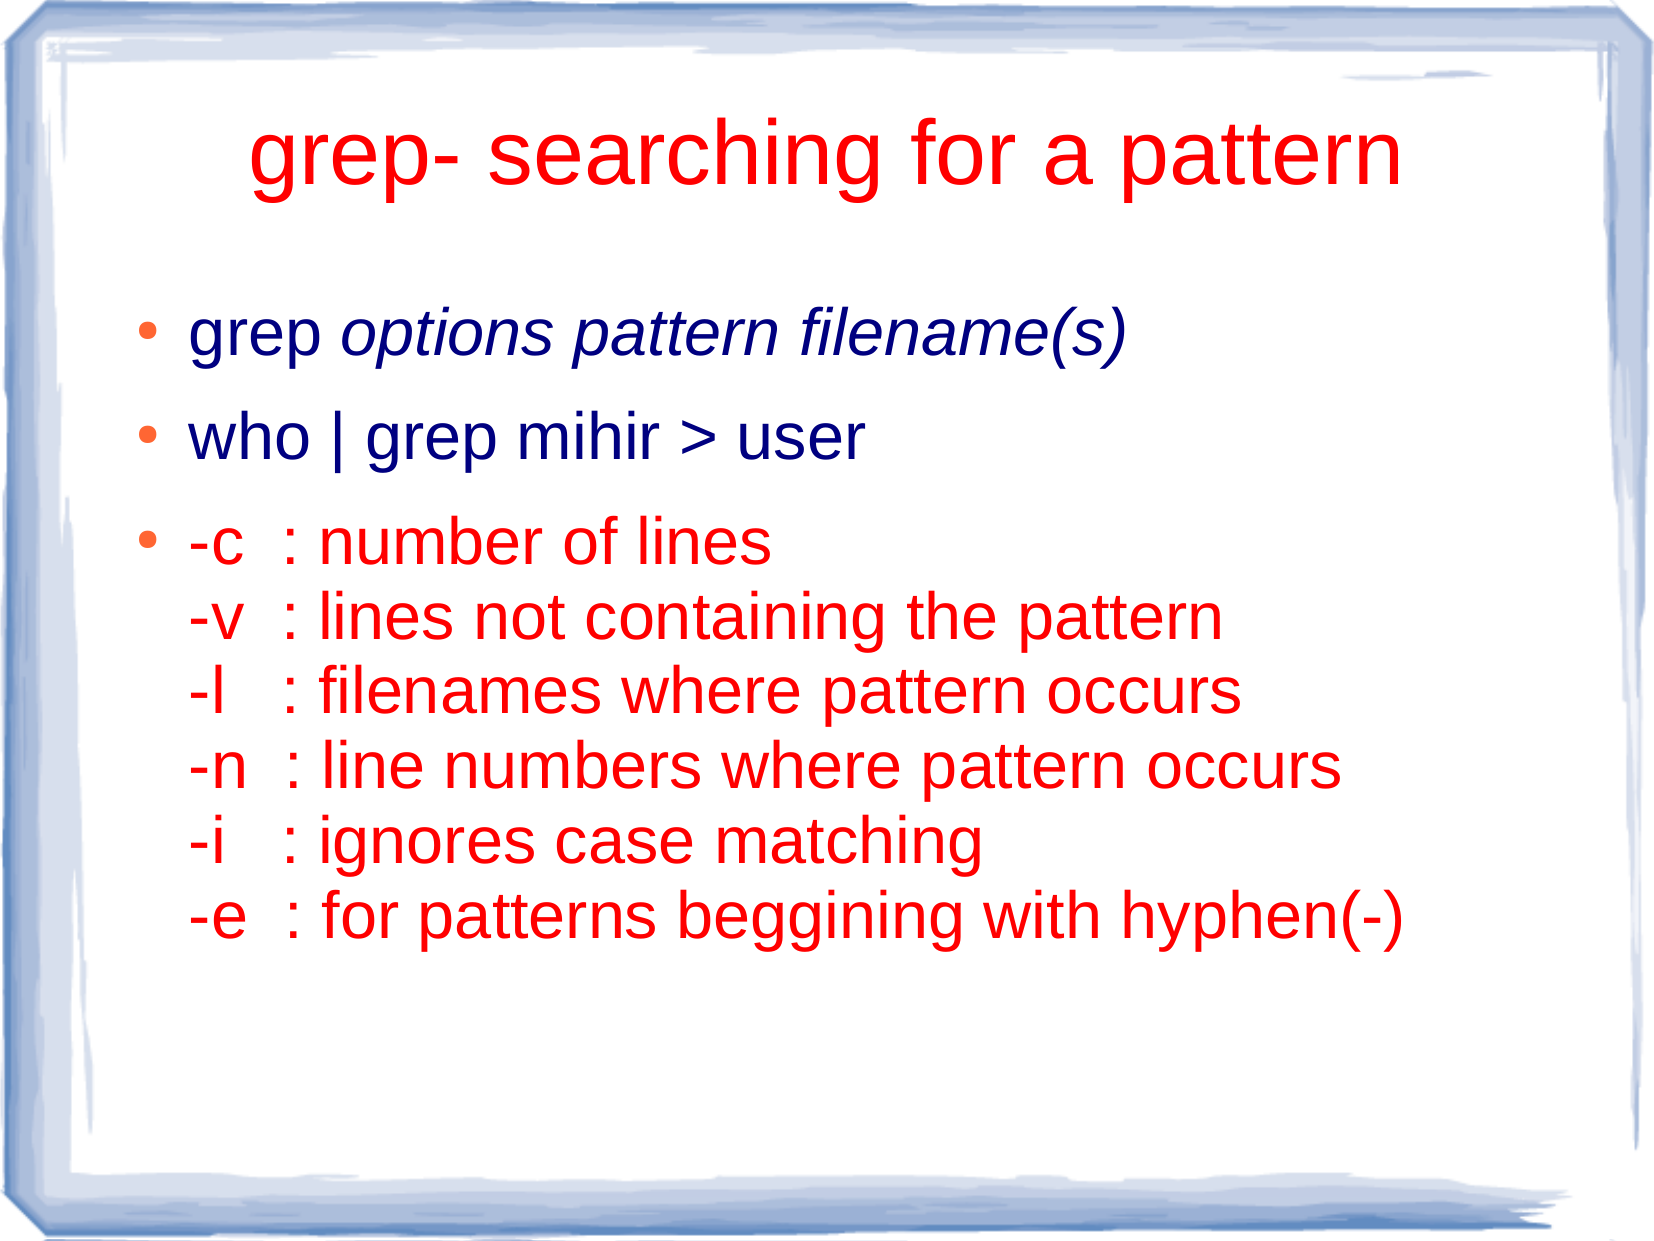

# grep- searching for a pattern
grep options pattern filename(s)
who | grep mihir > user
-c : number of lines -v : lines not containing the pattern -l : filenames where pattern occurs -n : line numbers where pattern occurs -i : ignores case matching -e : for patterns beggining with hyphen(-)